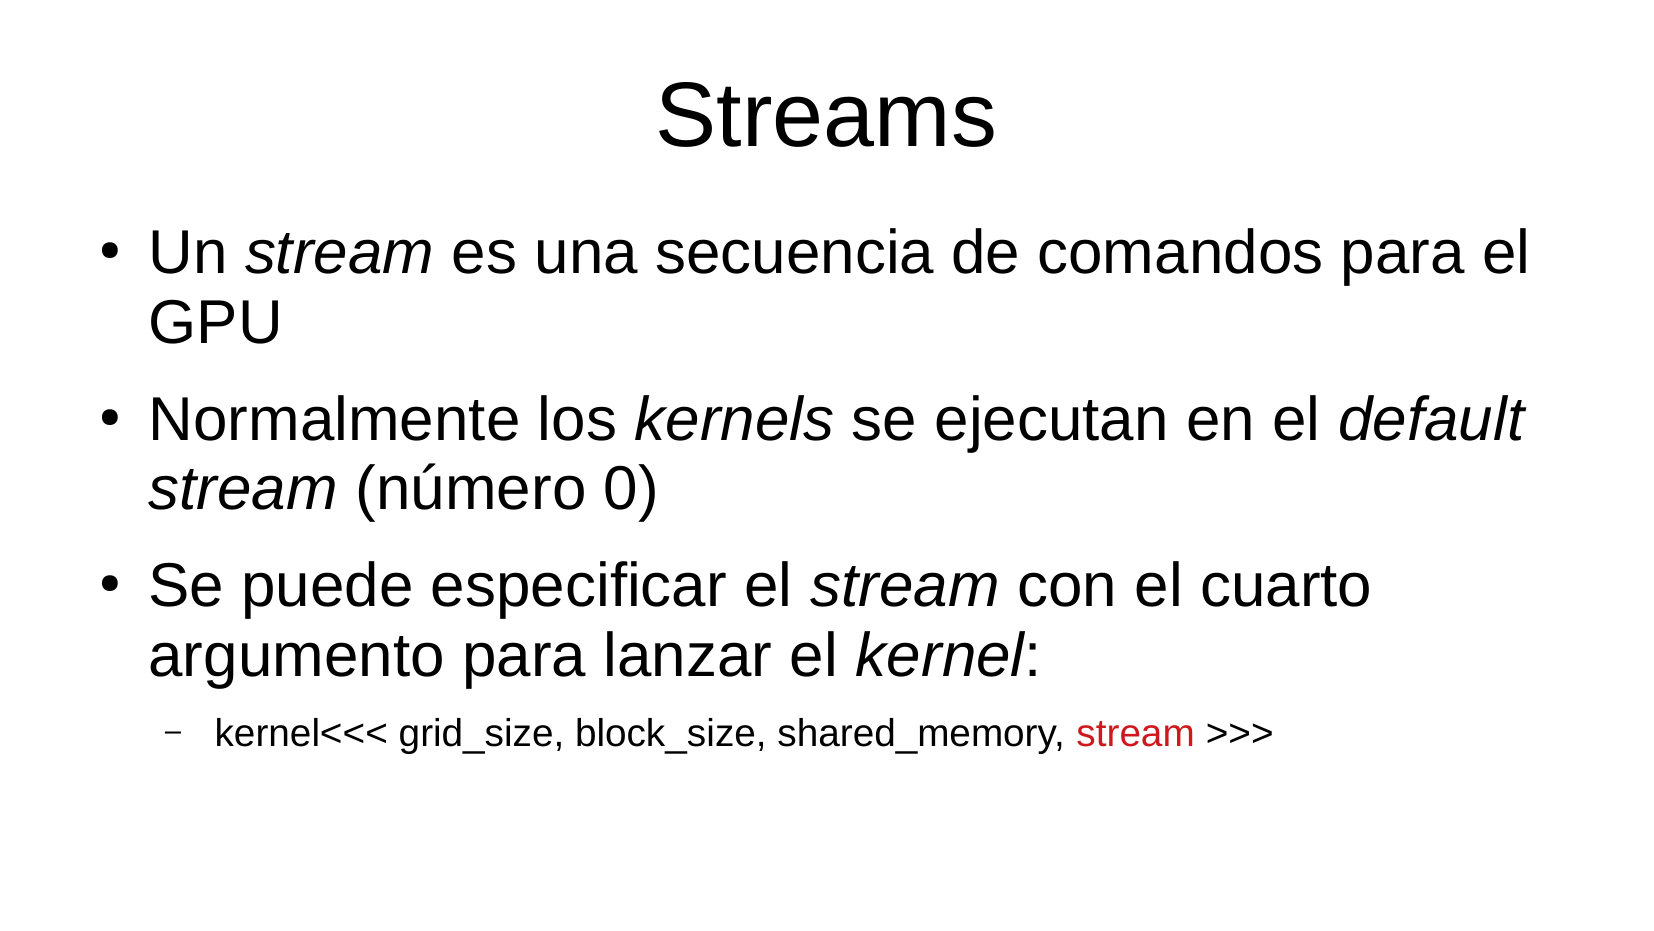

# Streams
Un stream es una secuencia de comandos para el GPU
Normalmente los kernels se ejecutan en el default stream (número 0)
Se puede especificar el stream con el cuarto argumento para lanzar el kernel:
kernel<<< grid_size, block_size, shared_memory, stream >>>